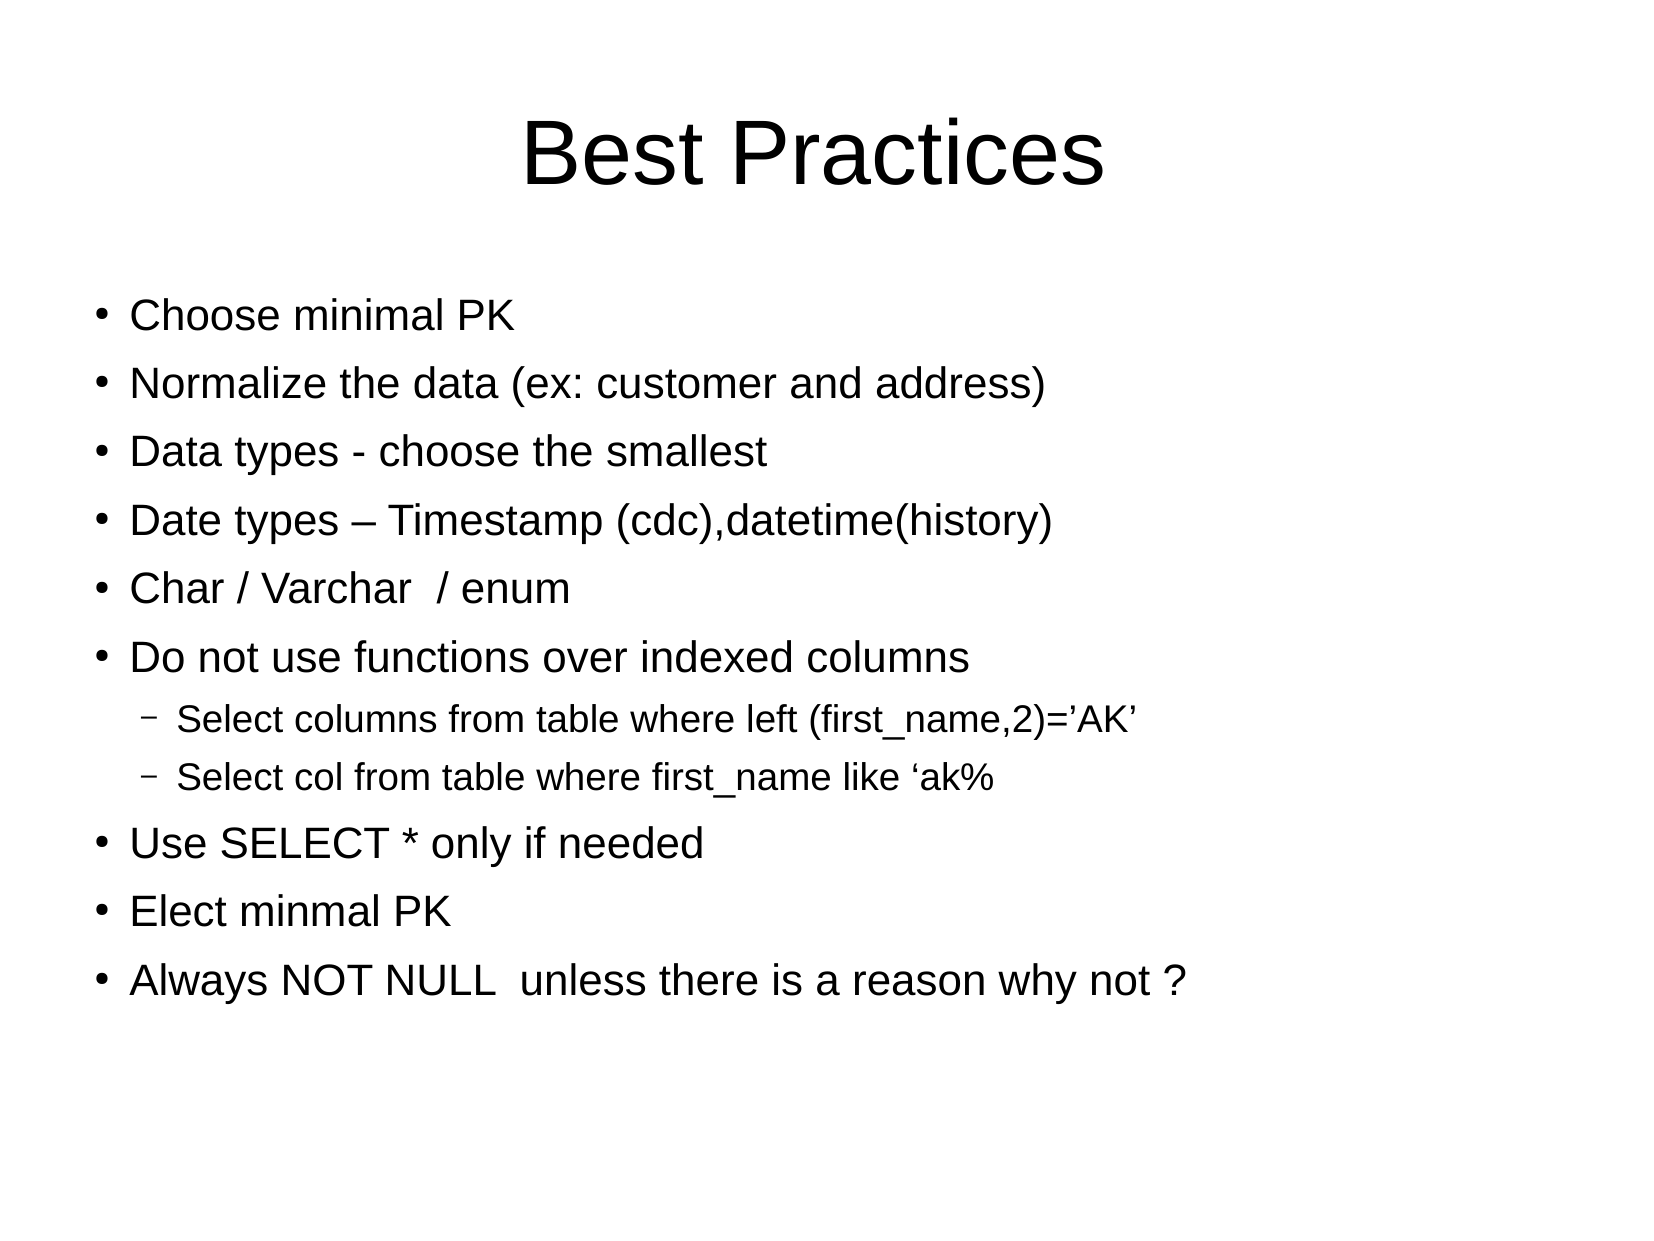

# Best Practices
Choose minimal PK
Normalize the data (ex: customer and address)
Data types - choose the smallest
Date types – Timestamp (cdc),datetime(history)
Char / Varchar / enum
Do not use functions over indexed columns
Select columns from table where left (first_name,2)=’AK’
Select col from table where first_name like ‘ak%
Use SELECT * only if needed
Elect minmal PK
Always NOT NULL unless there is a reason why not ?